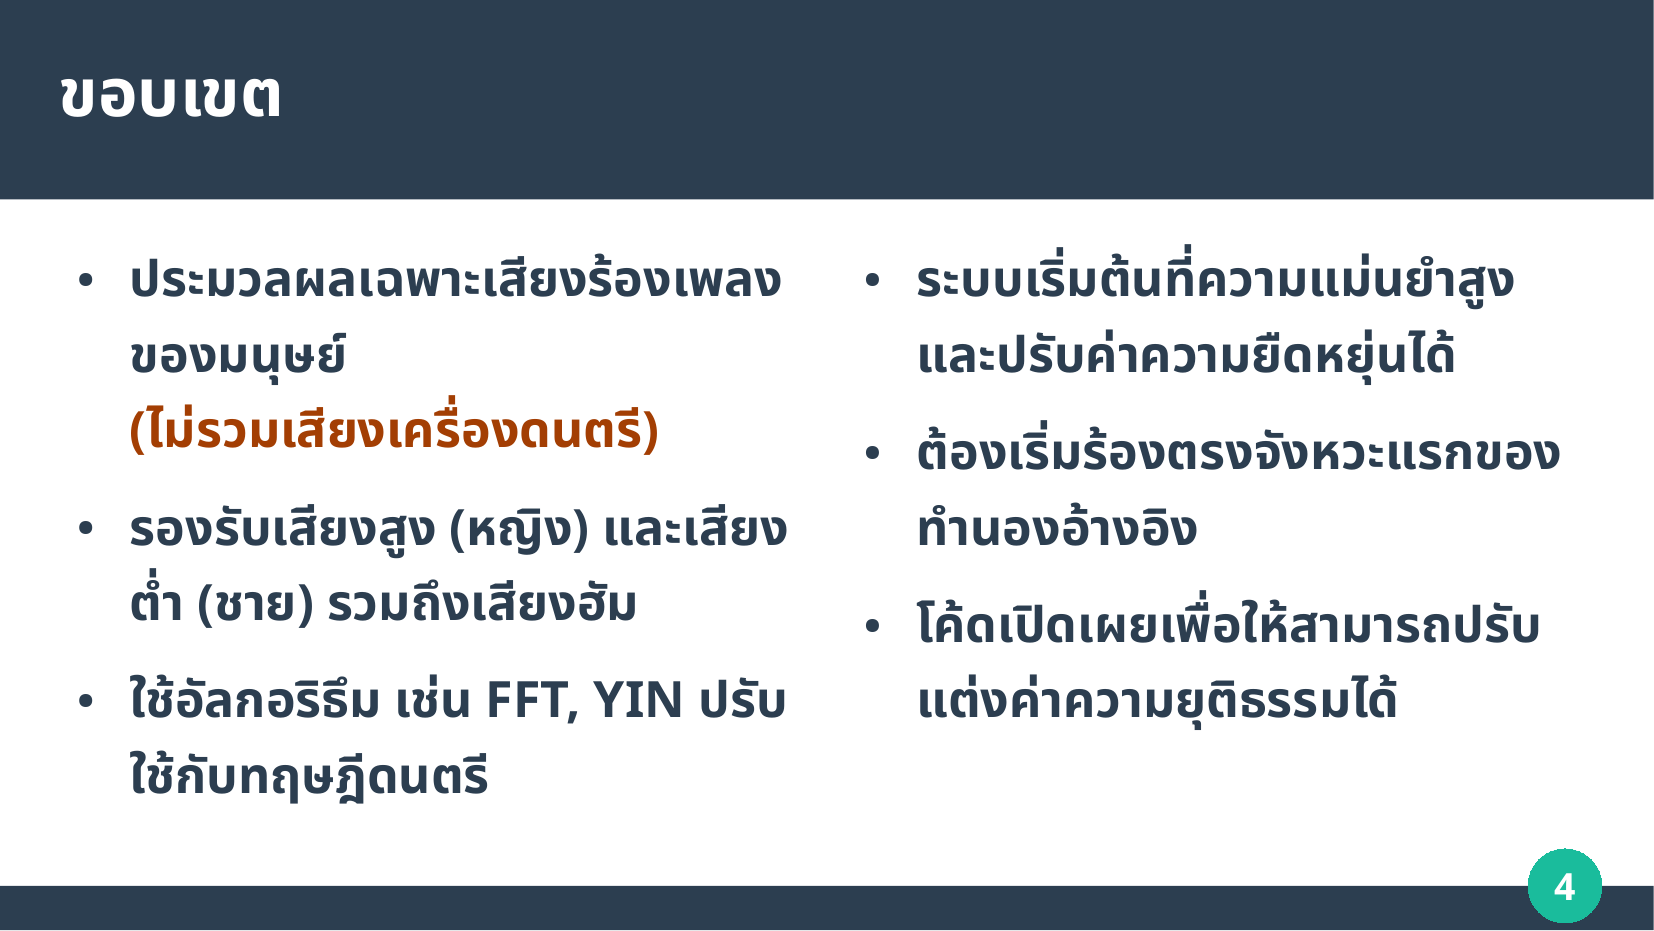

# ขอบเขต
ประมวลผลเฉพาะเสียงร้องเพลงของมนุษย์
(ไม่รวมเสียงเครื่องดนตรี)
รองรับเสียงสูง (หญิง) และเสียงต่ำ (ชาย) รวมถึงเสียงฮัม
ใช้อัลกอริธึม เช่น FFT, YIN ปรับใช้กับทฤษฎีดนตรี
ระบบเริ่มต้นที่ความแม่นยำสูง และปรับค่าความยืดหยุ่นได้
ต้องเริ่มร้องตรงจังหวะแรกของทำนองอ้างอิง
โค้ดเปิดเผยเพื่อให้สามารถปรับแต่งค่าความยุติธรรมได้
4